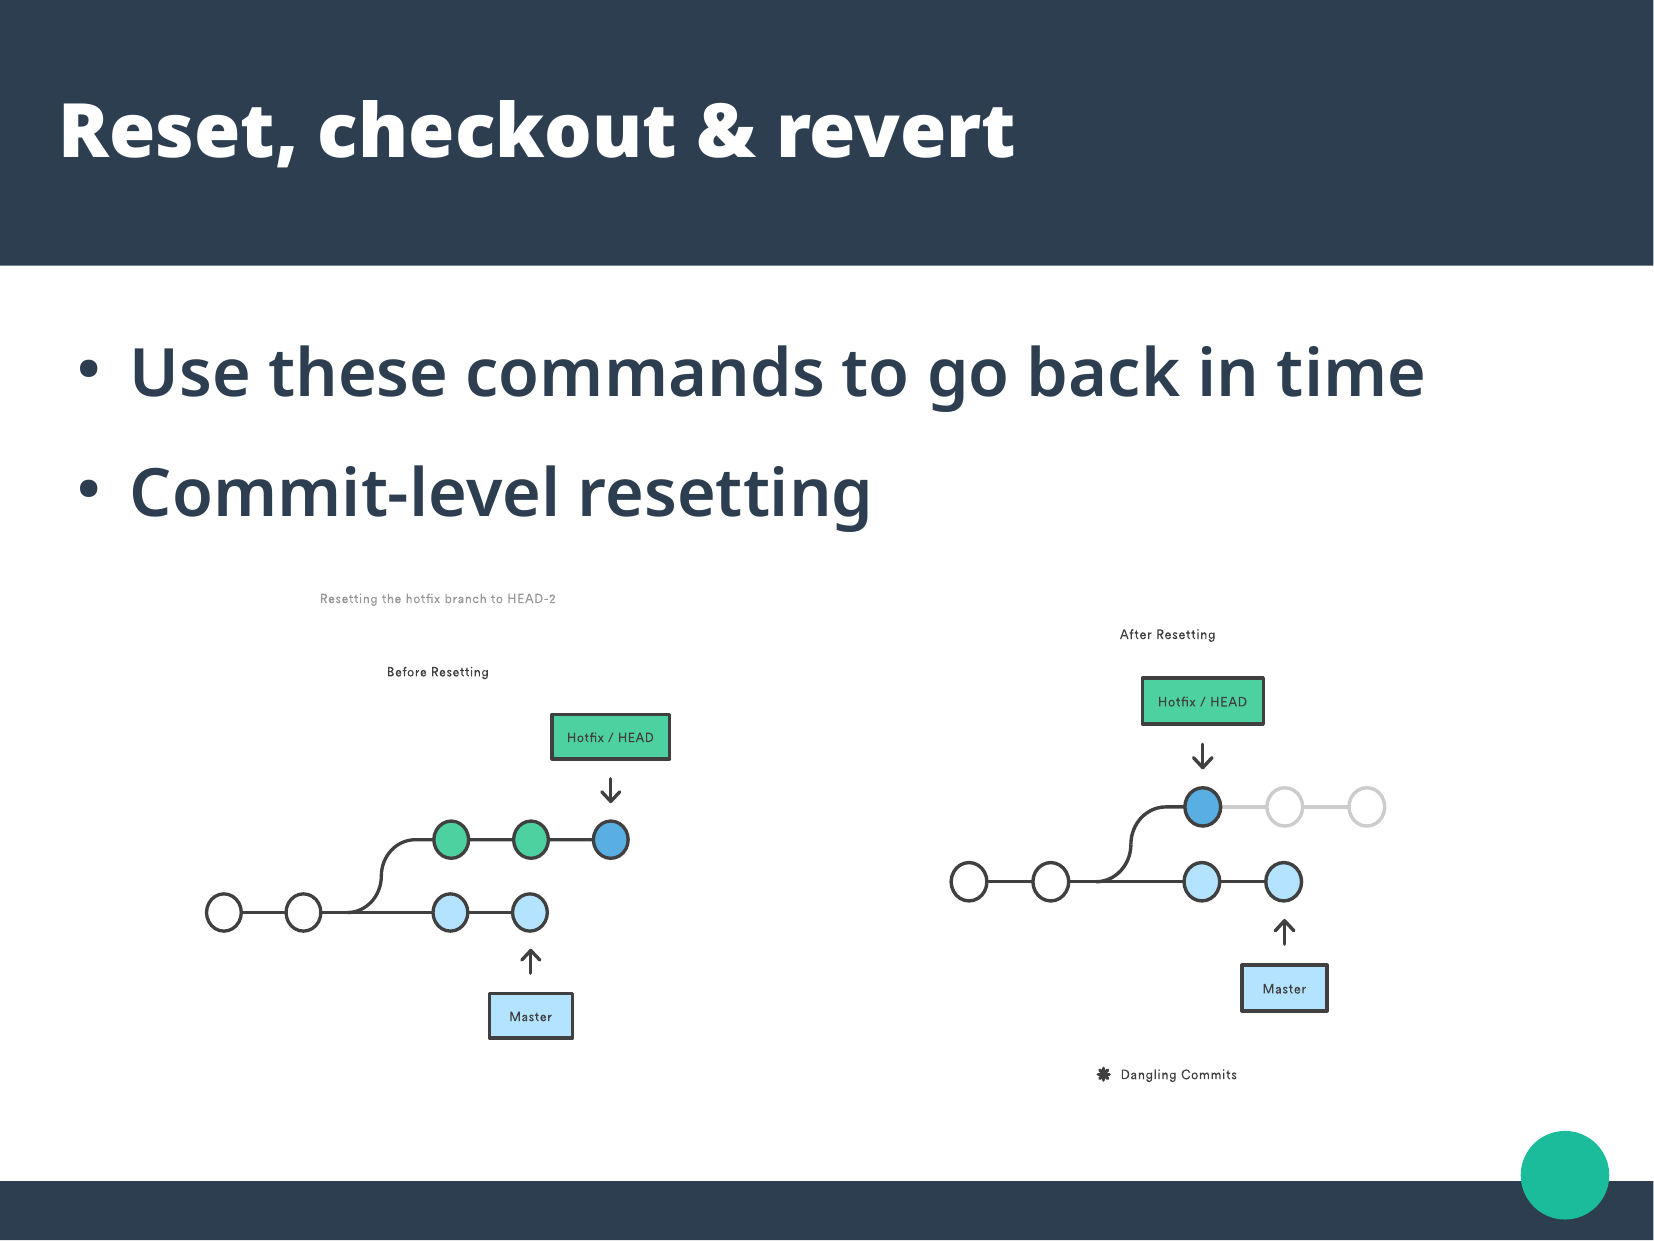

# Reset, checkout & revert
Use these commands to go back in time
Commit-level resetting